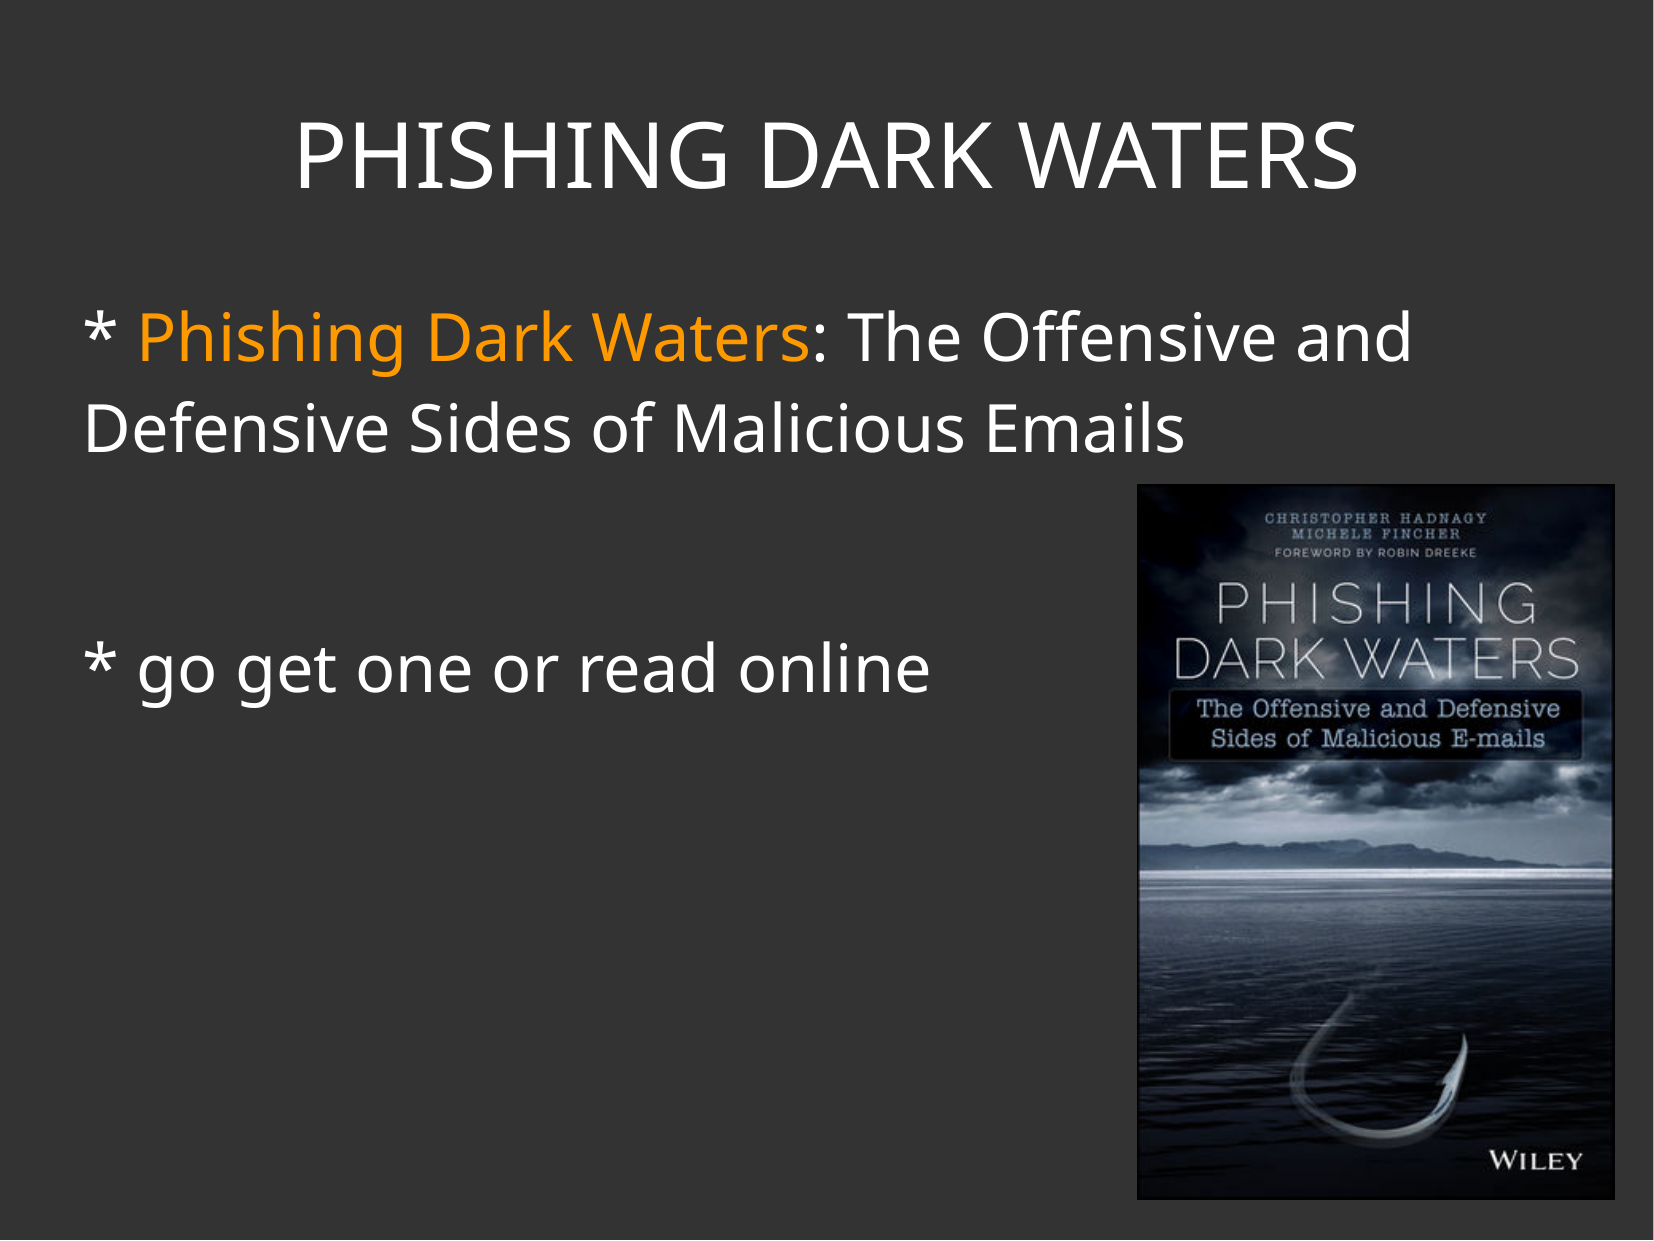

# PHISHING DARK WATERS
* Phishing Dark Waters: The Offensive and Defensive Sides of Malicious Emails
* go get one or read online